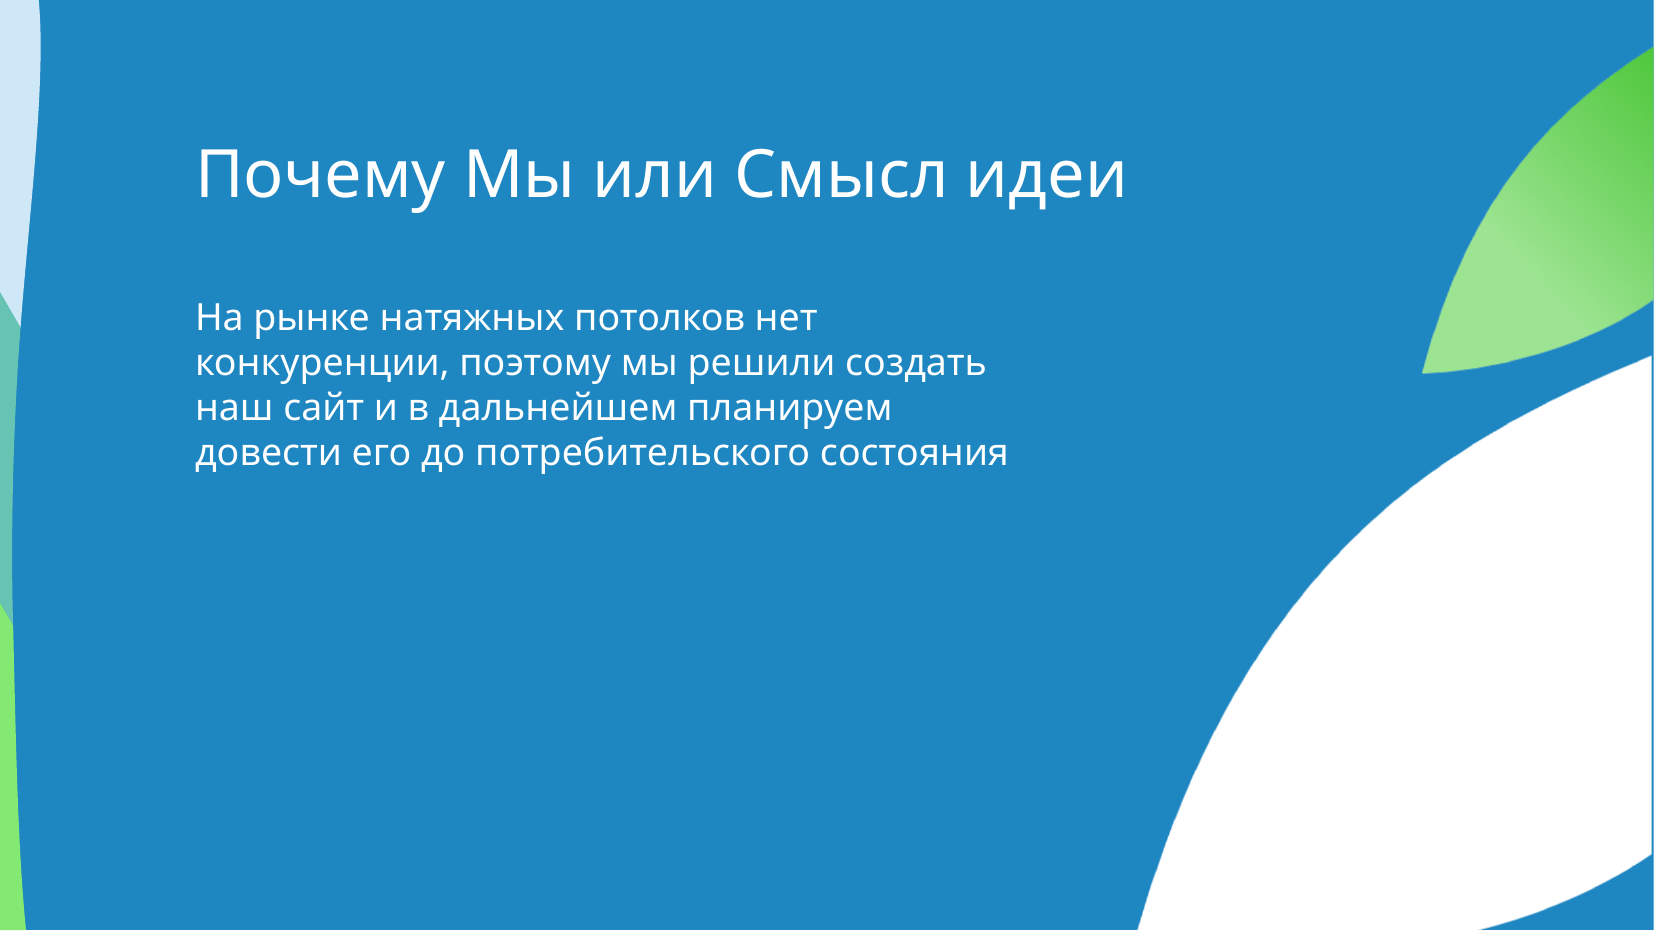

Почему Мы или Смысл идеи
На рынке натяжных потолков нет конкуренции, поэтому мы решили создать наш сайт и в дальнейшем планируем довести его до потребительского состояния